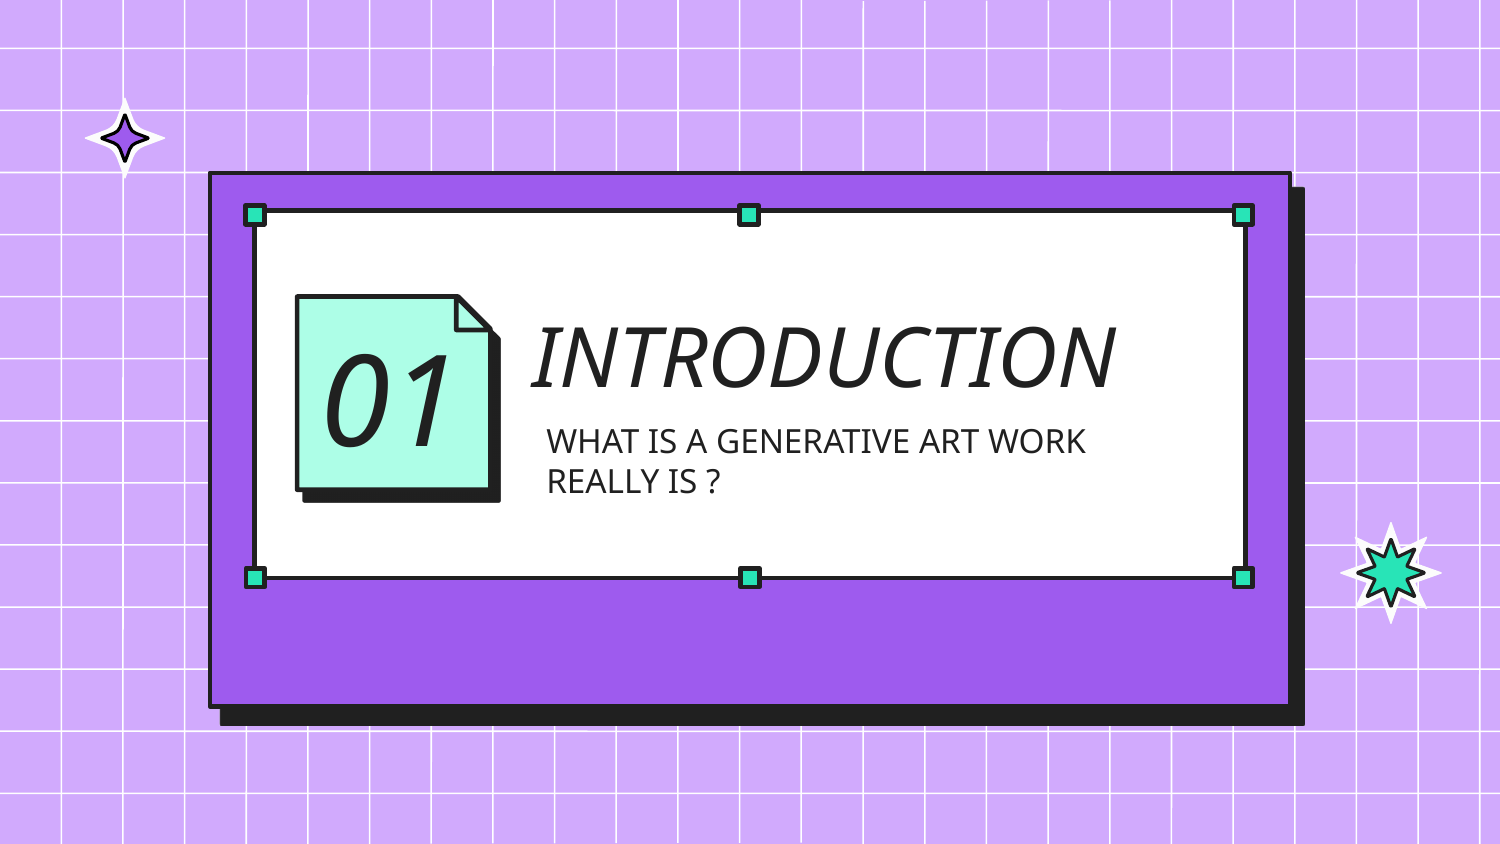

INTRODUCTION
01
# WHAT IS A GENERATIVE ART WORK REALLY IS ?